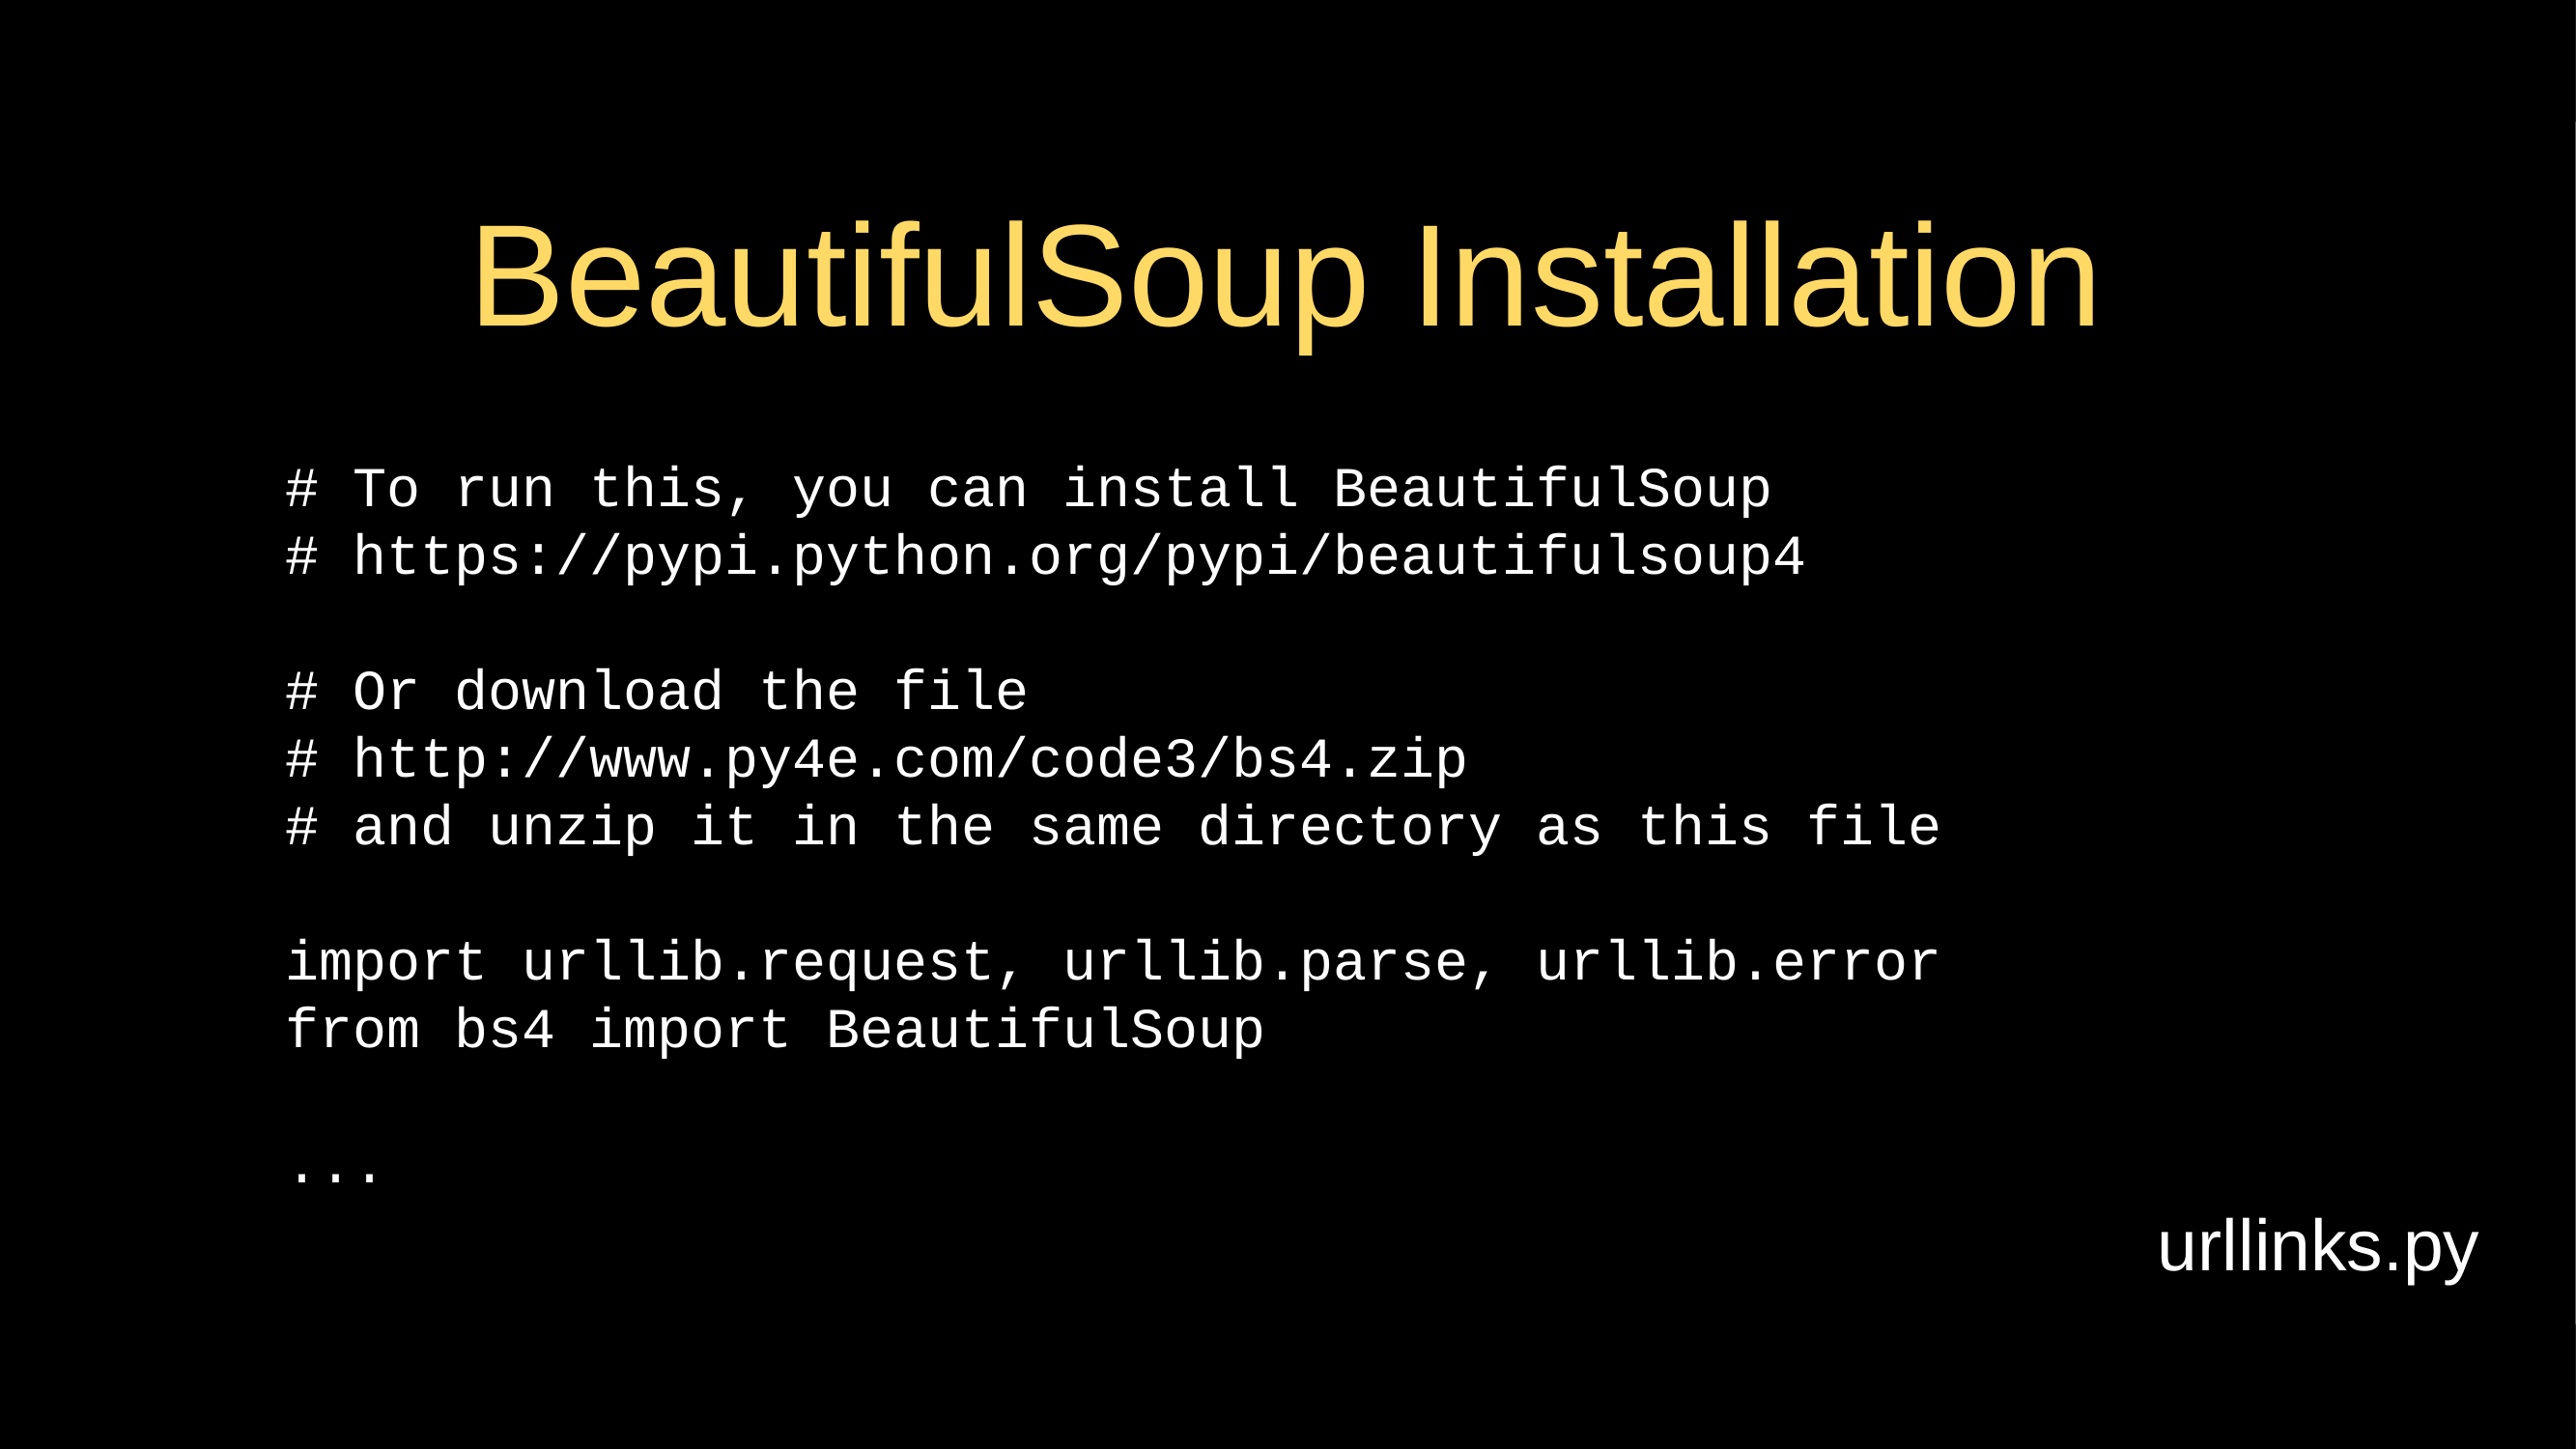

# BeautifulSoup Installation
# To run this, you can install BeautifulSoup
# https://pypi.python.org/pypi/beautifulsoup4
# Or download the file
# http://www.py4e.com/code3/bs4.zip
# and unzip it in the same directory as this file
import urllib.request, urllib.parse, urllib.error
from bs4 import BeautifulSoup
...
urllinks.py